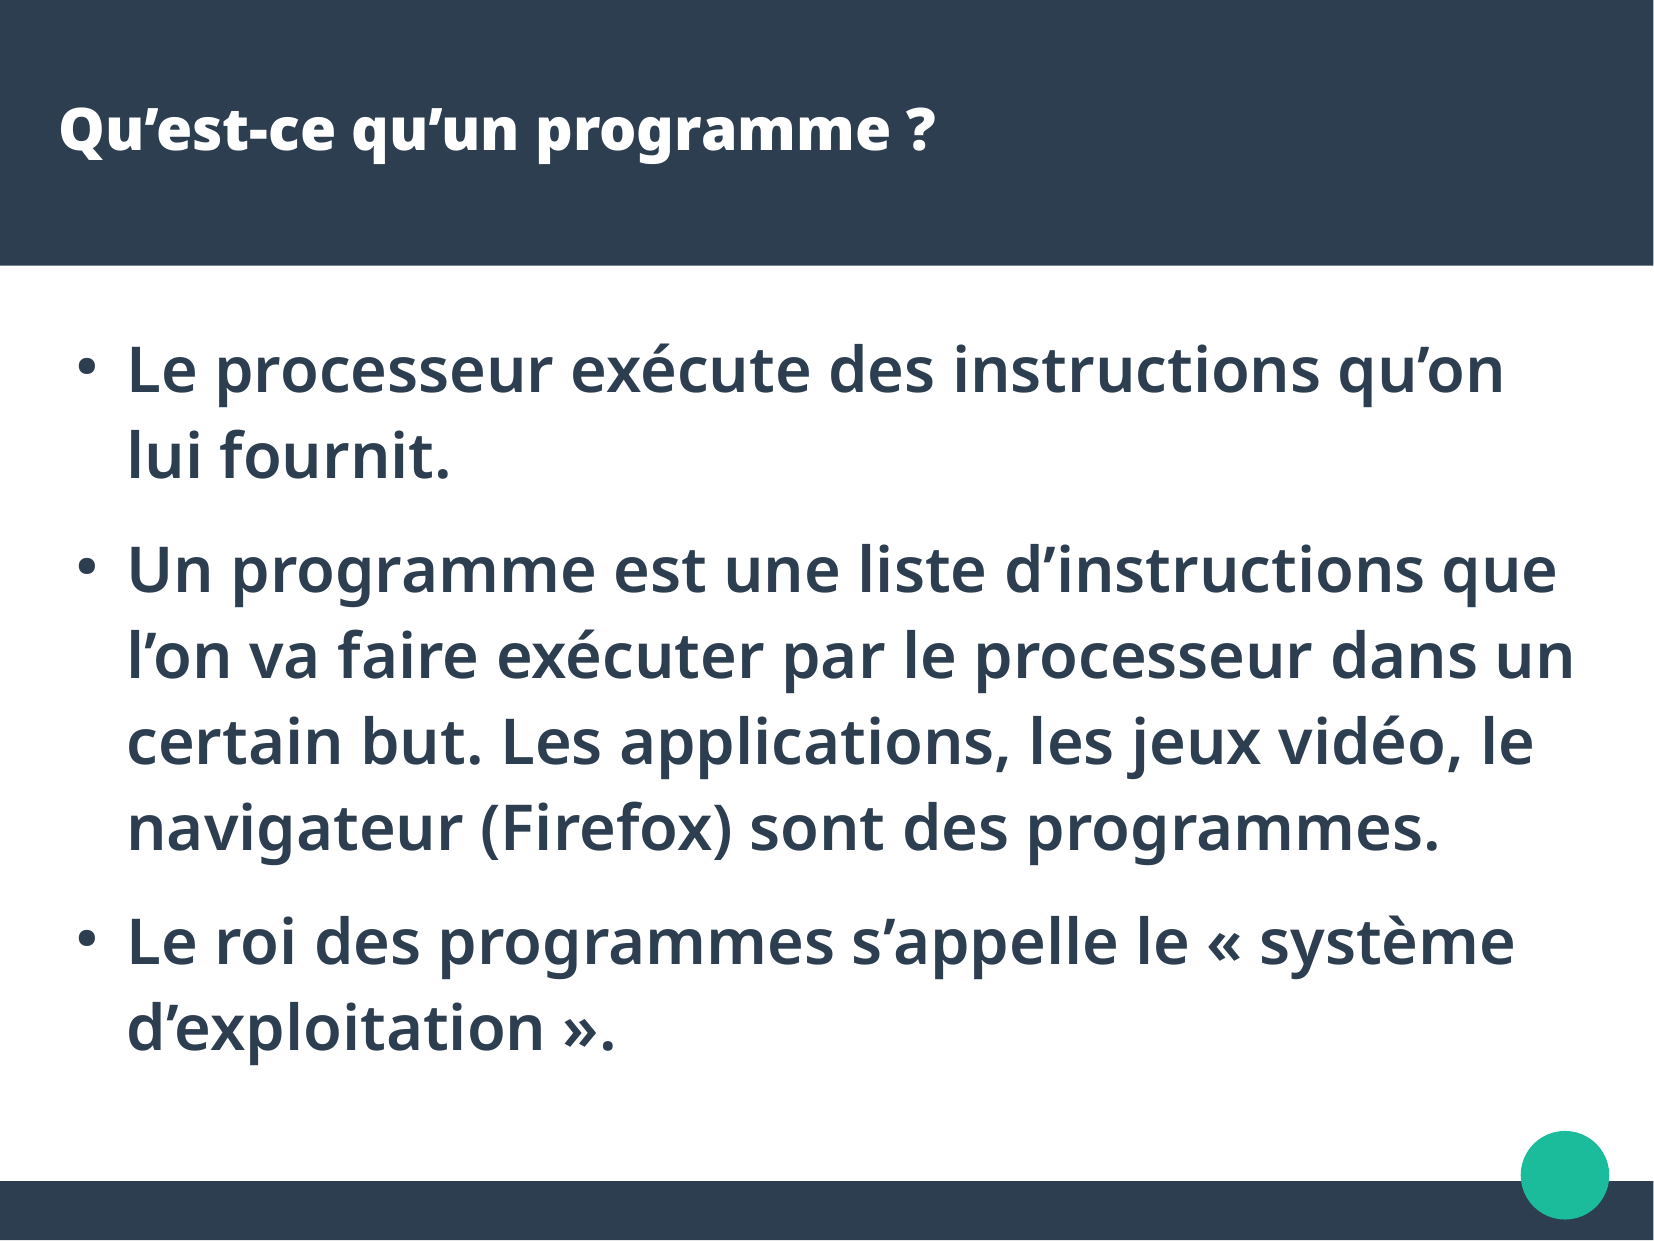

# Qu’est-ce qu’un programme ?
Le processeur exécute des instructions qu’on lui fournit.
Un programme est une liste d’instructions que l’on va faire exécuter par le processeur dans un certain but. Les applications, les jeux vidéo, le navigateur (Firefox) sont des programmes.
Le roi des programmes s’appelle le « système d’exploitation ».